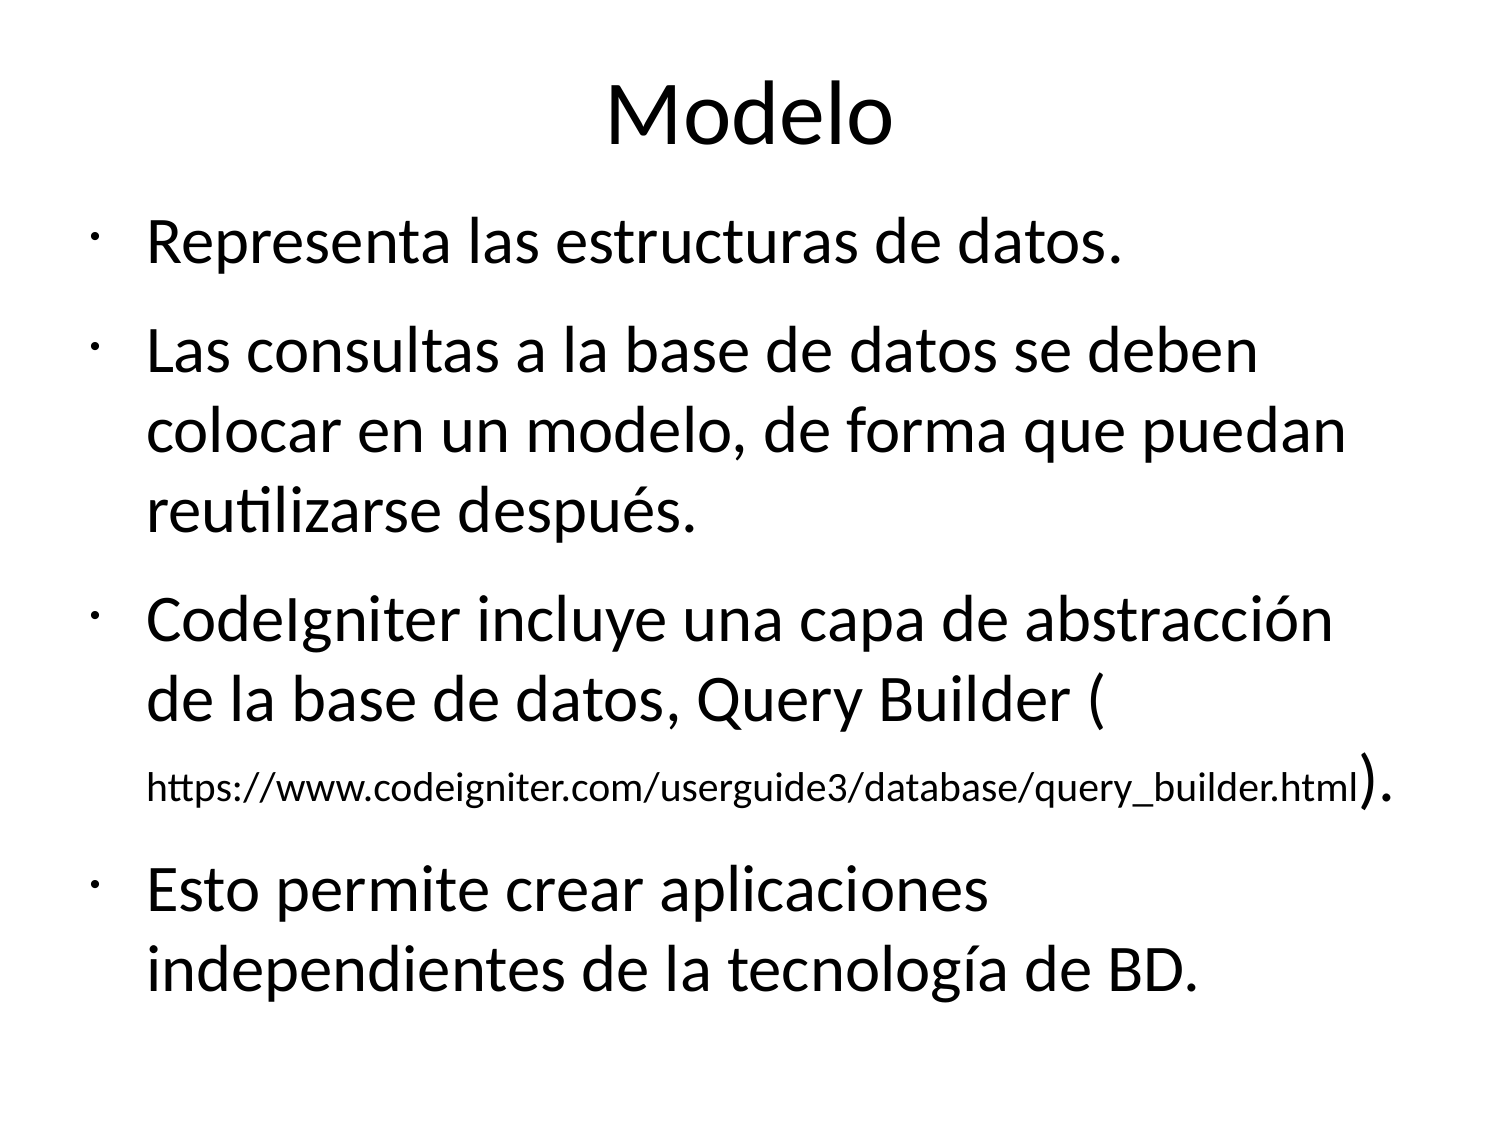

# Modelo
Representa las estructuras de datos.
Las consultas a la base de datos se deben colocar en un modelo, de forma que puedan reutilizarse después.
CodeIgniter incluye una capa de abstracción de la base de datos, Query Builder (https://www.codeigniter.com/userguide3/database/query_builder.html).
Esto permite crear aplicaciones independientes de la tecnología de BD.